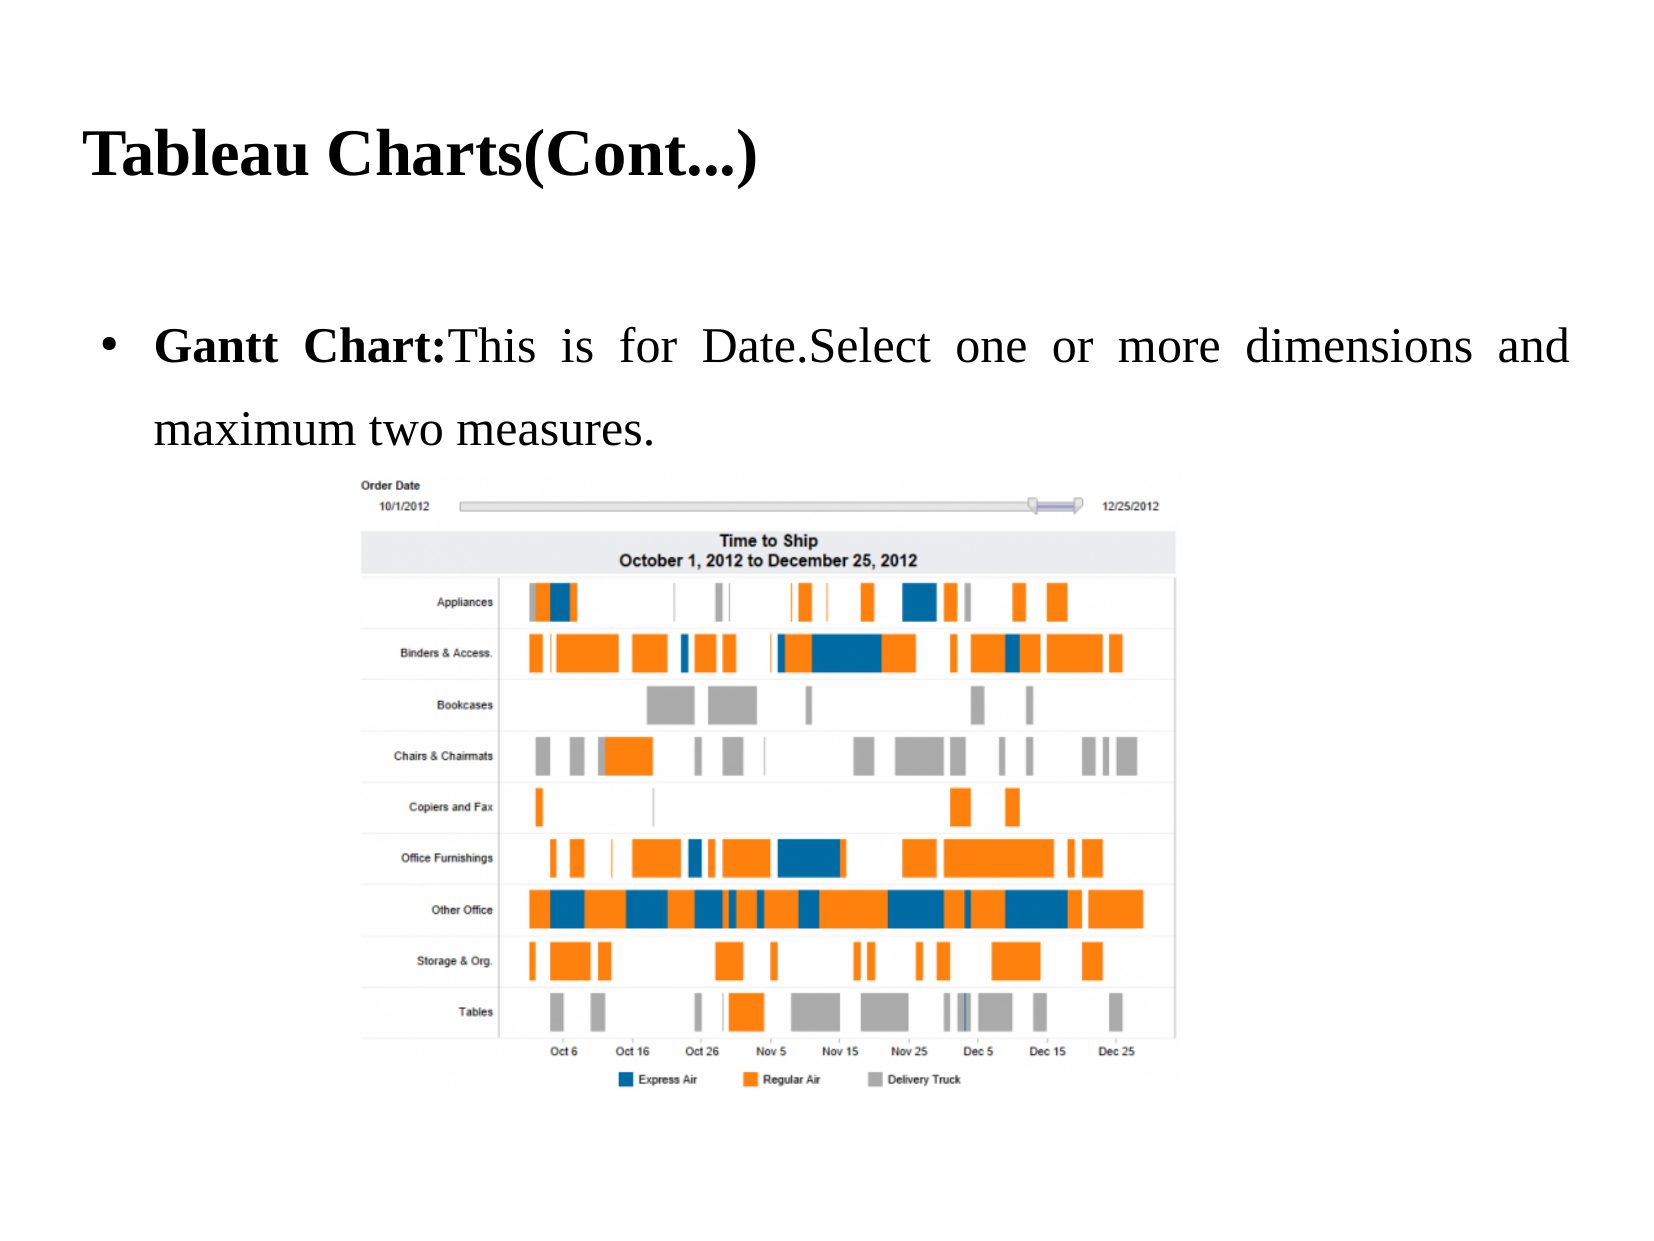

# Tableau Charts(Cont...)
Gantt Chart:This is for Date.Select one or more dimensions and maximum two measures.